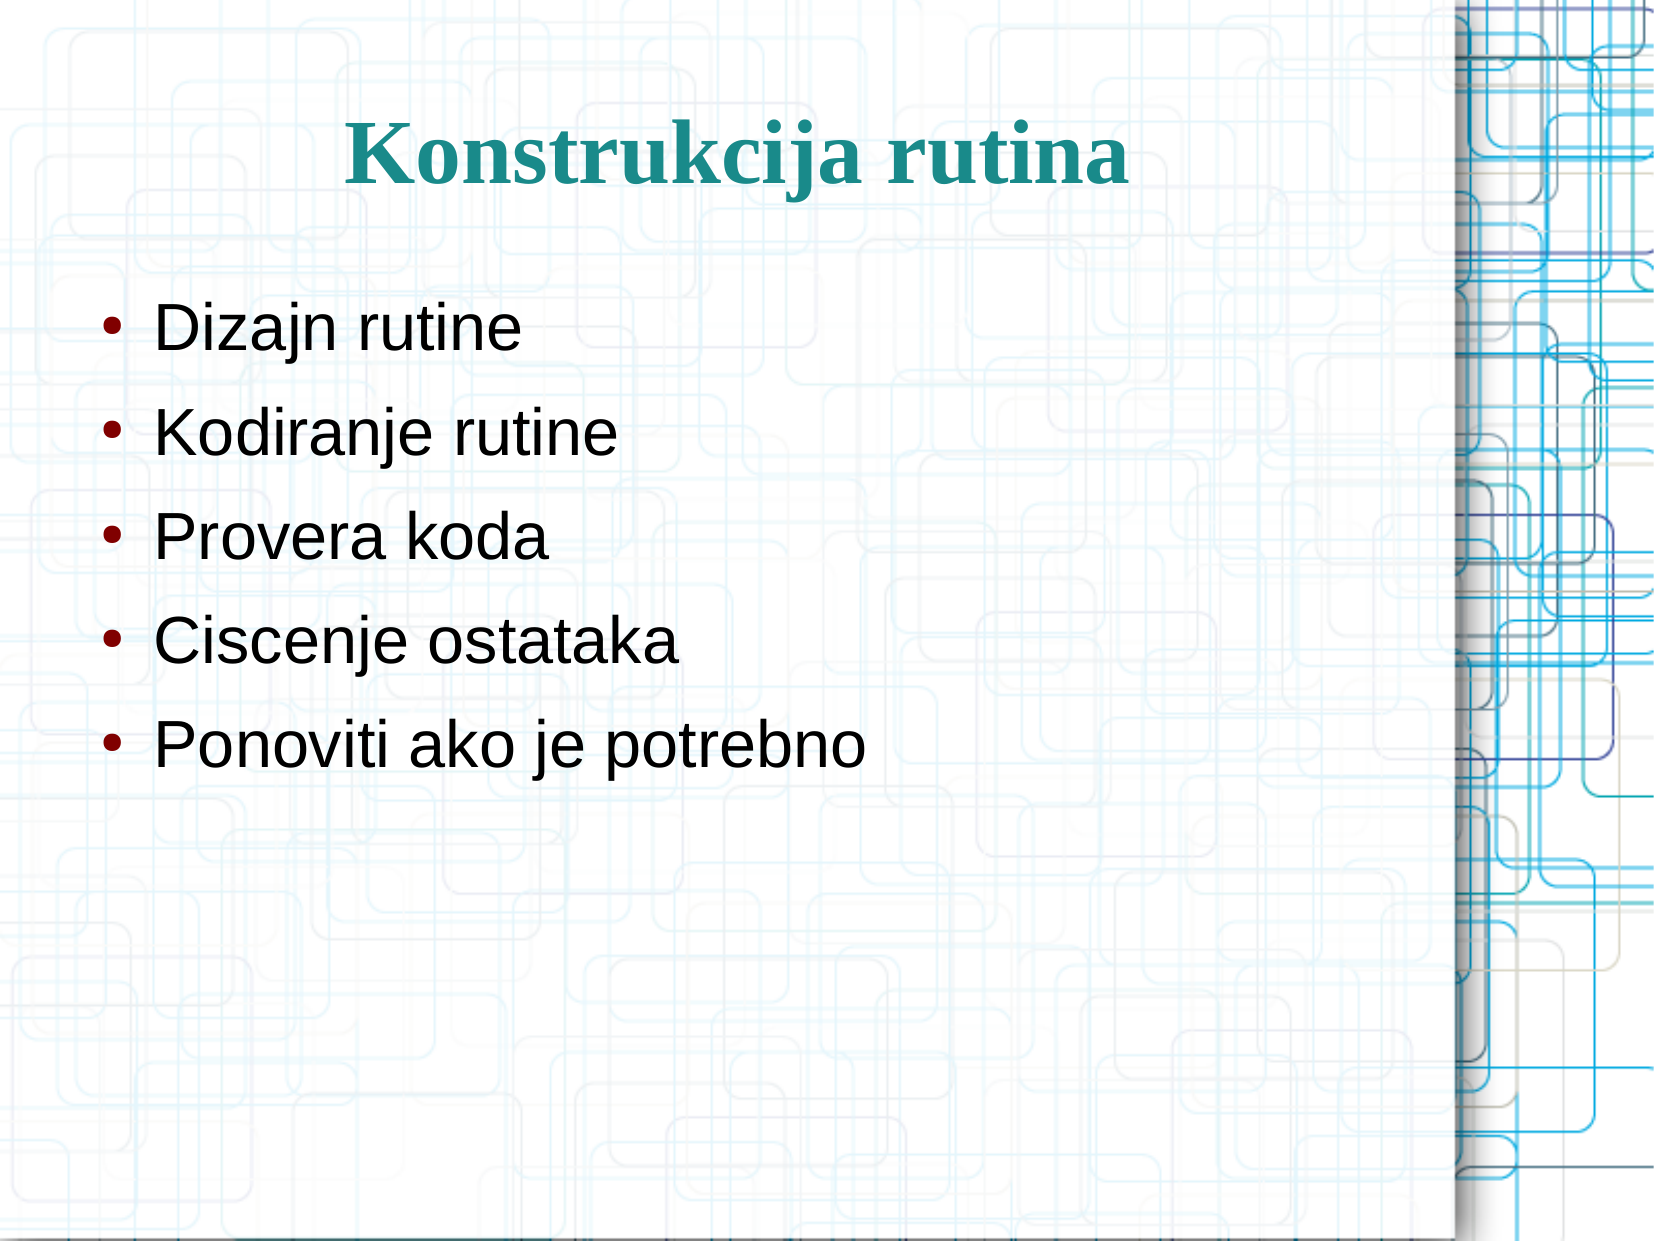

# Konstrukcija rutina
Dizajn rutine
Kodiranje rutine
Provera koda
Ciscenje ostataka
Ponoviti ako je potrebno